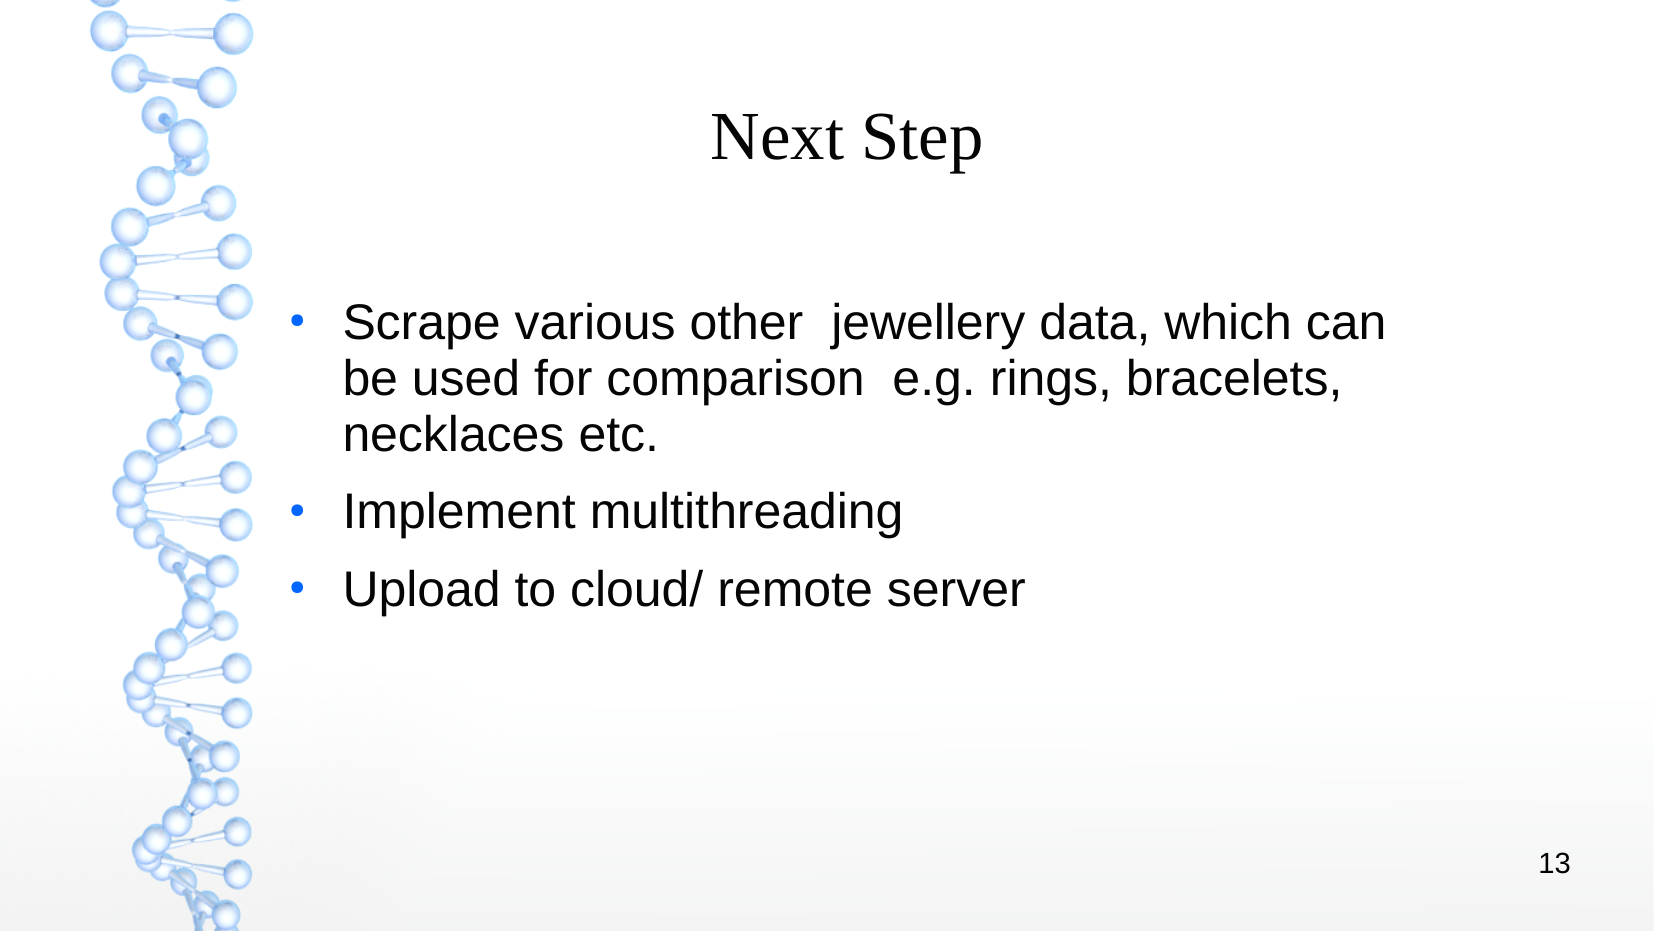

Next Step
# Scrape various other jewellery data, which can be used for comparison e.g. rings, bracelets, necklaces etc.
Implement multithreading
Upload to cloud/ remote server
13